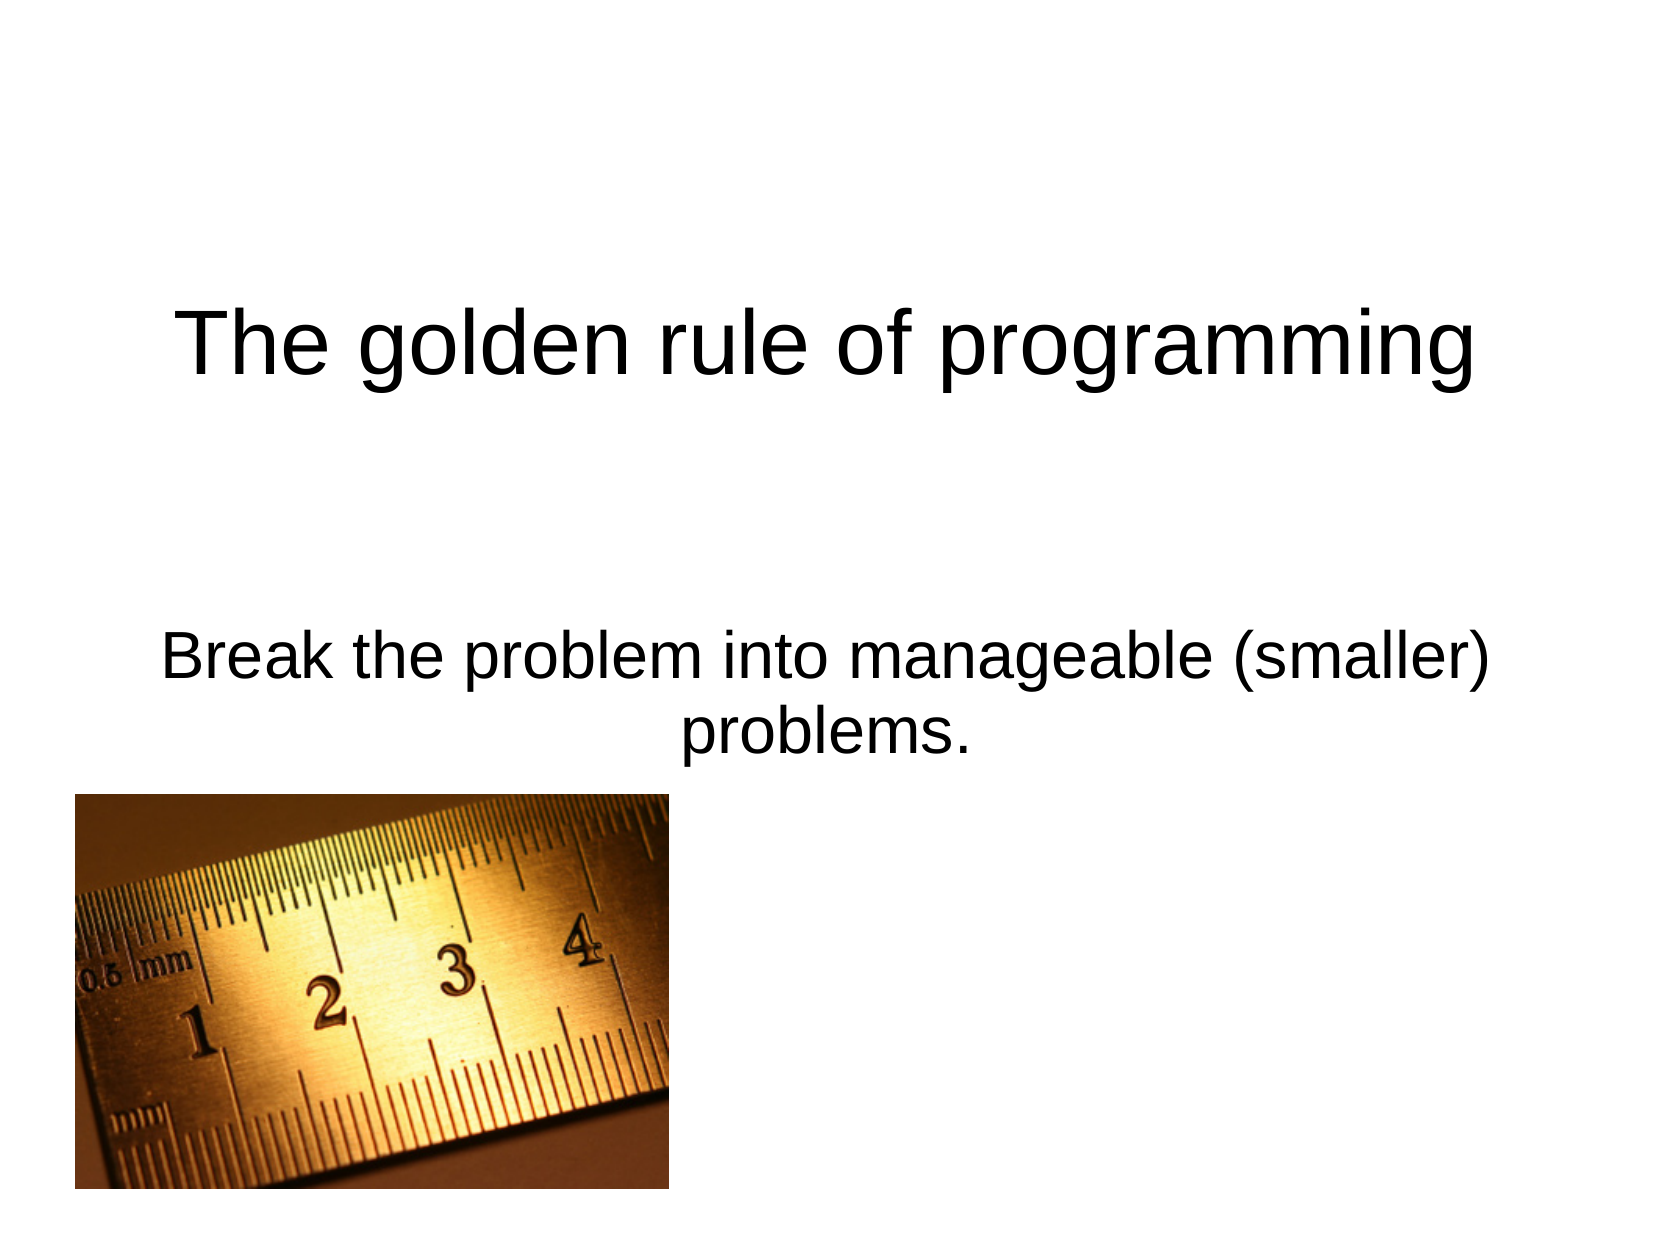

# The golden rule of programming
Break the problem into manageable (smaller) problems.